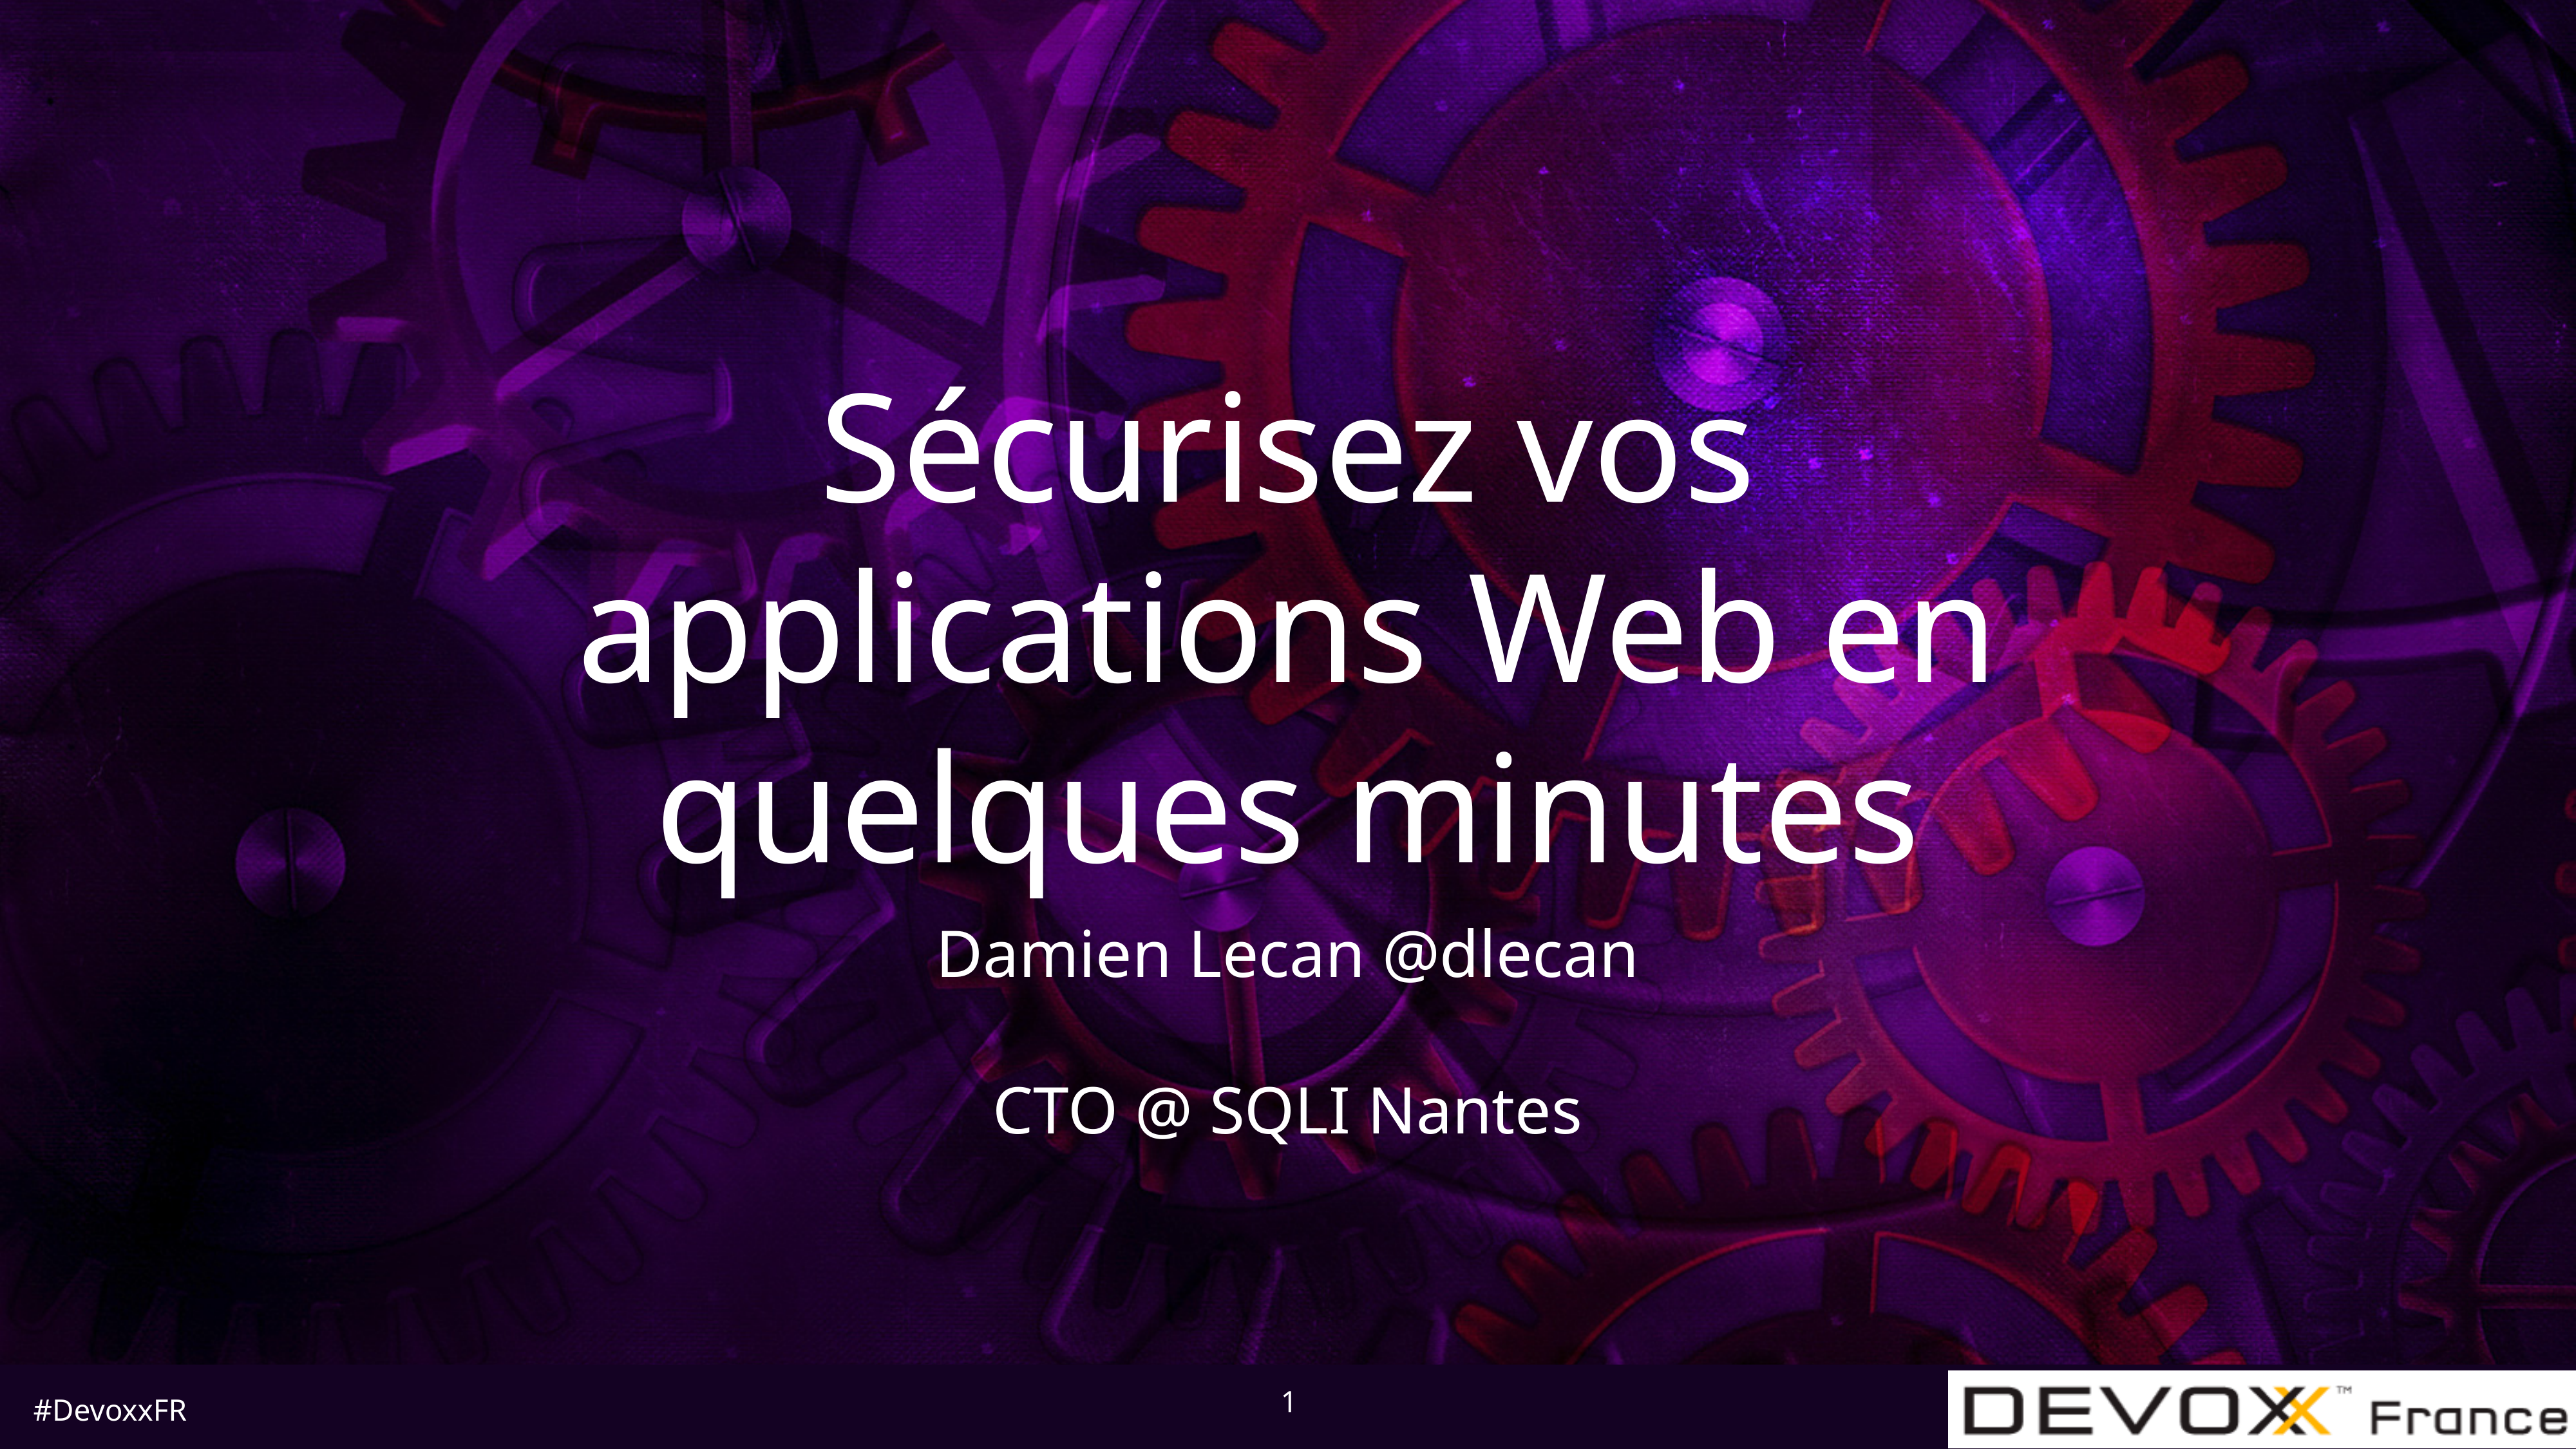

# Sécurisez vos applications Web en quelques minutes
Damien Lecan @dlecan
CTO @ SQLI Nantes